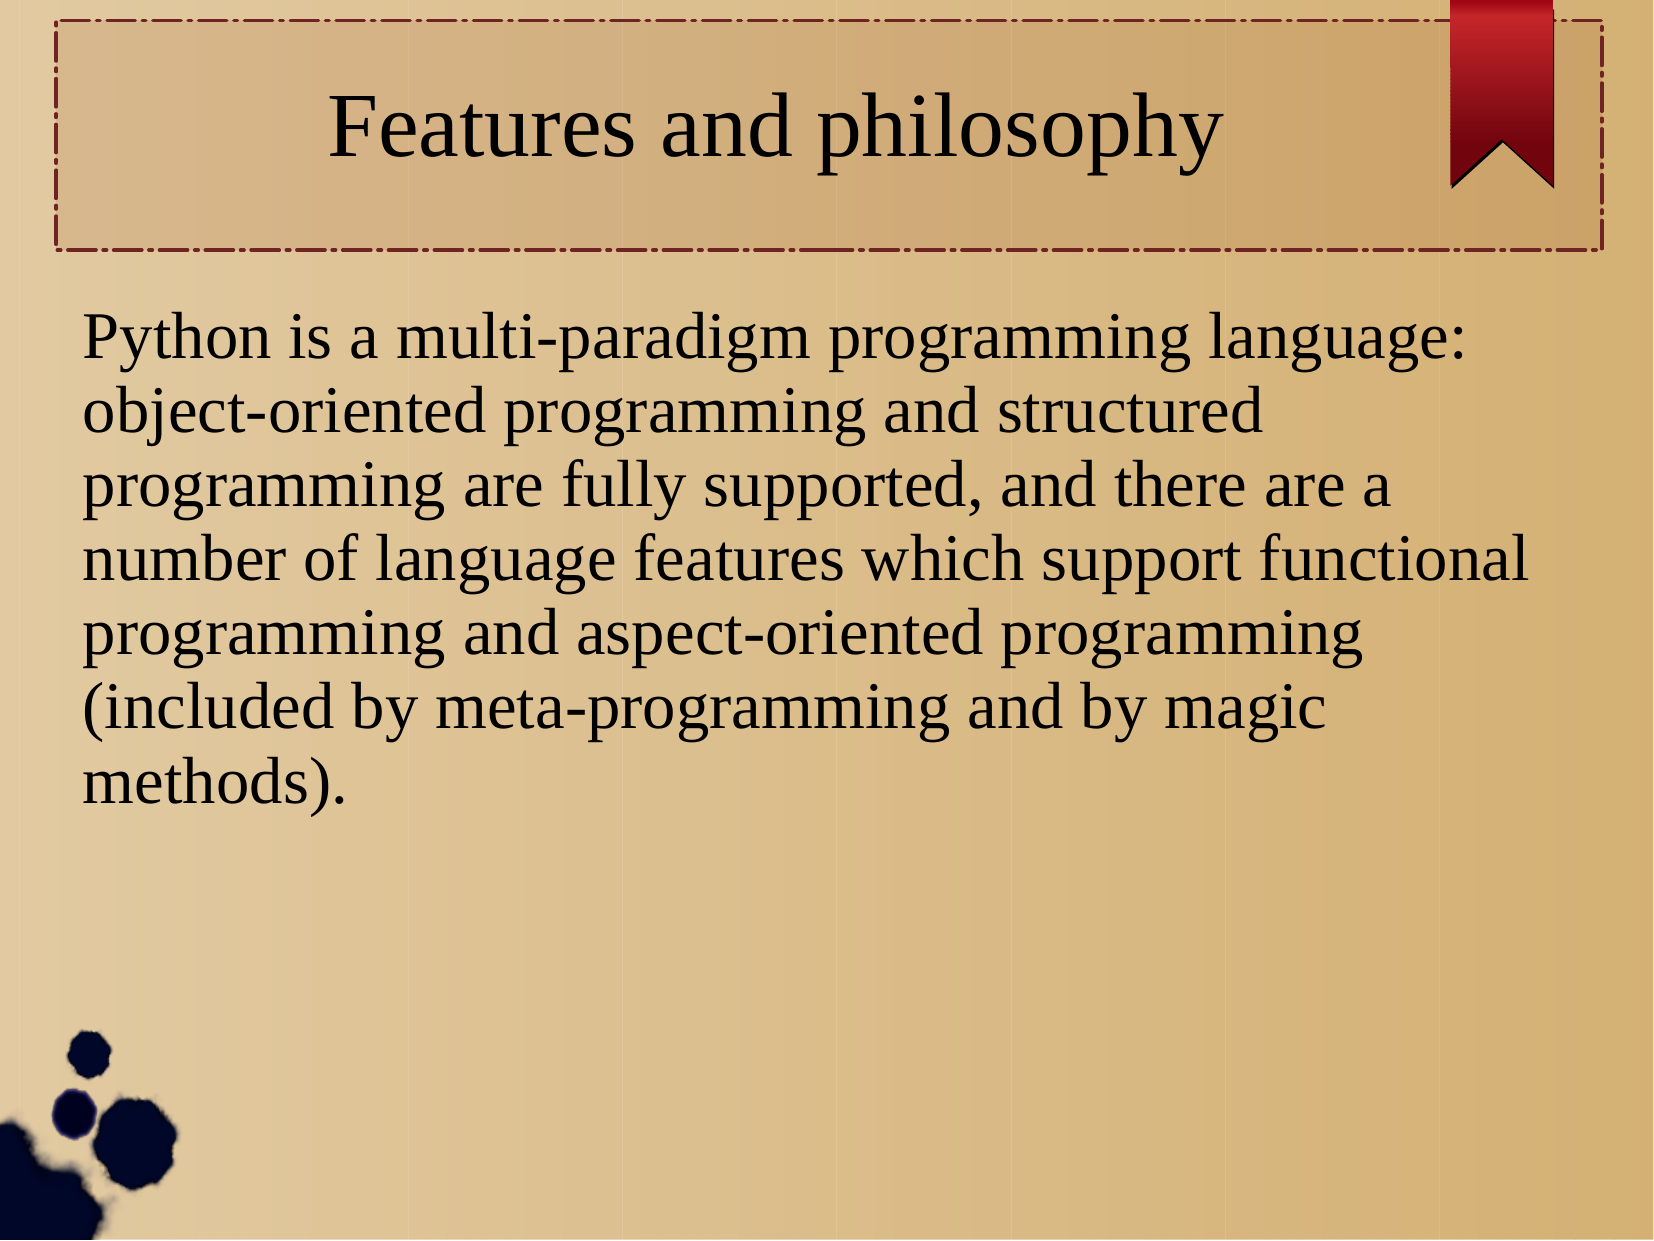

# Features and philosophy
Python is a multi-paradigm programming language: object-oriented programming and structured programming are fully supported, and there are a number of language features which support functional programming and aspect-oriented programming (included by meta-programming and by magic methods).